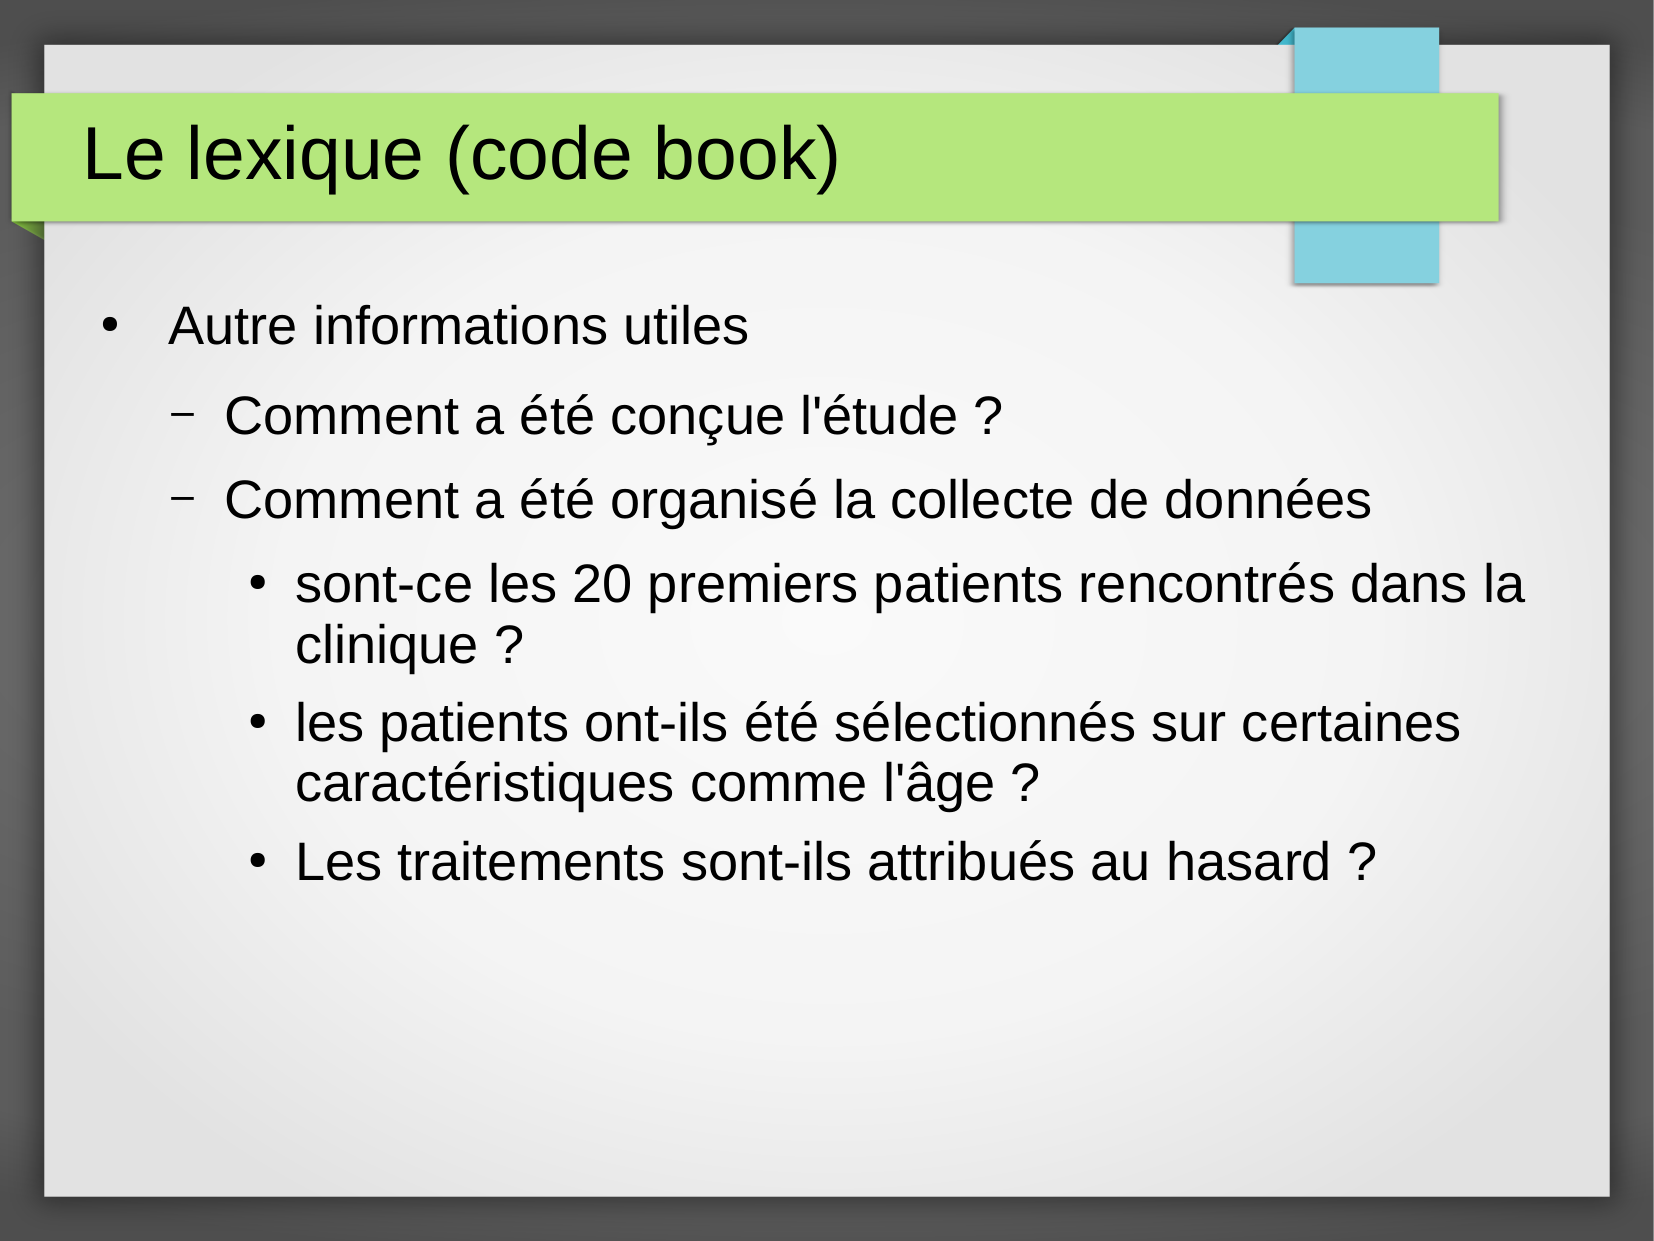

# Le lexique (code book)
 Autre informations utiles
Comment a été conçue l'étude ?
Comment a été organisé la collecte de données
sont-ce les 20 premiers patients rencontrés dans la clinique ?
les patients ont-ils été sélectionnés sur certaines caractéristiques comme l'âge ?
Les traitements sont-ils attribués au hasard ?